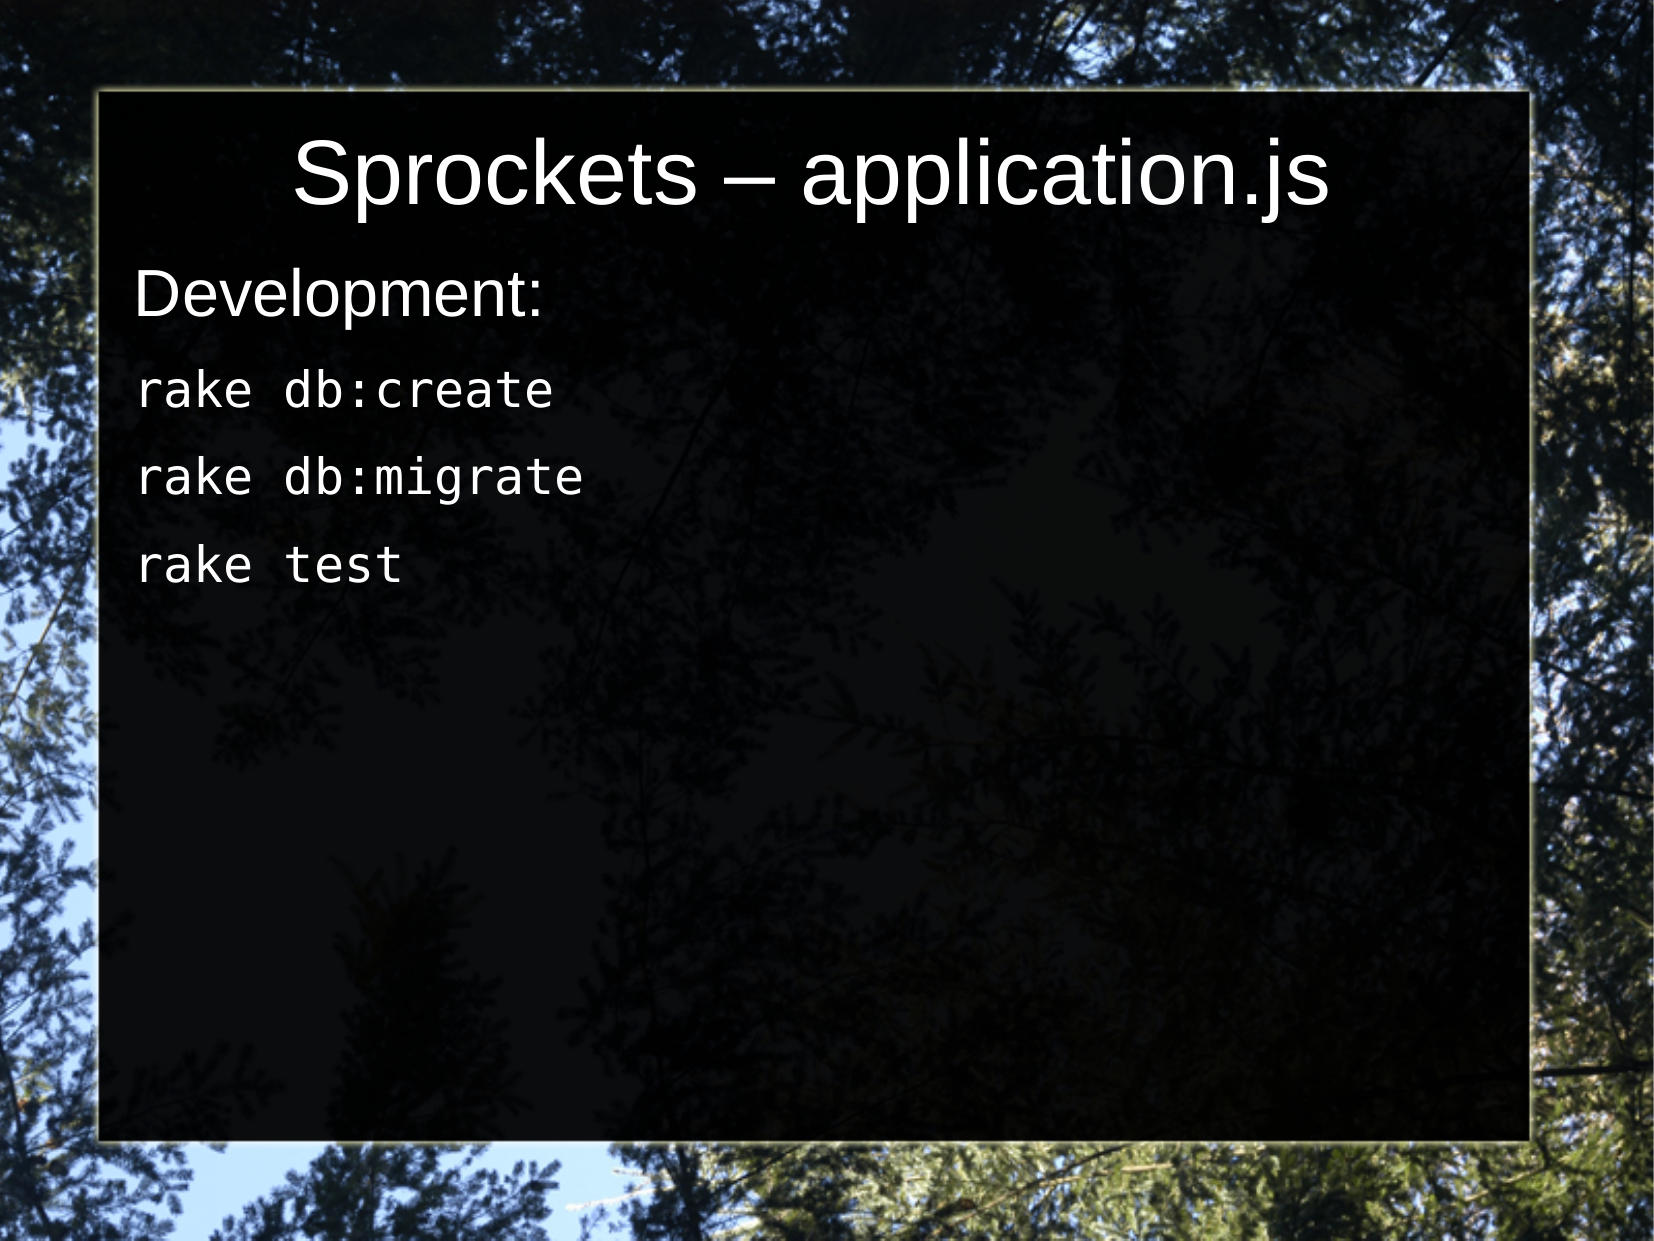

# Sprockets – application.js
Development:
rake db:create
rake db:migrate
rake test